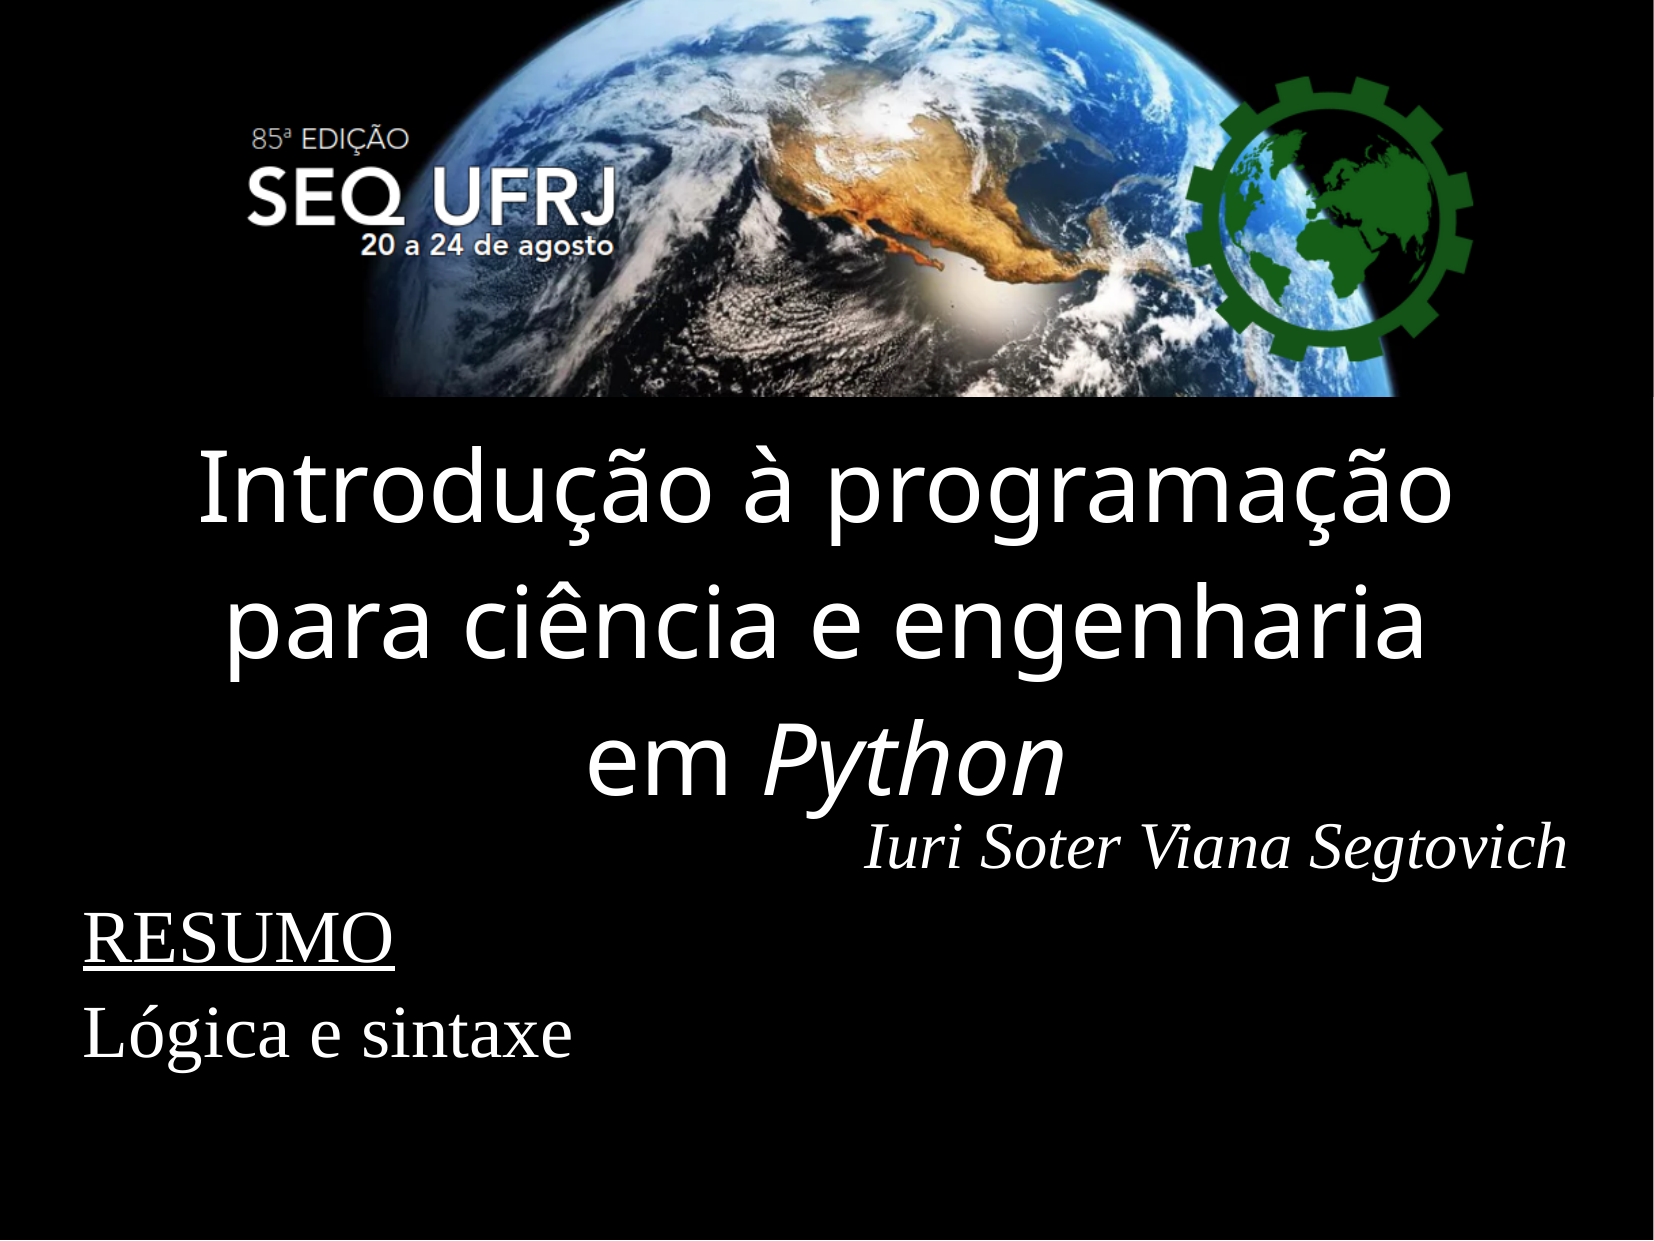

# Introdução à programação para ciência e engenharia em Python
Iuri Soter Viana Segtovich
RESUMO
Lógica e sintaxe